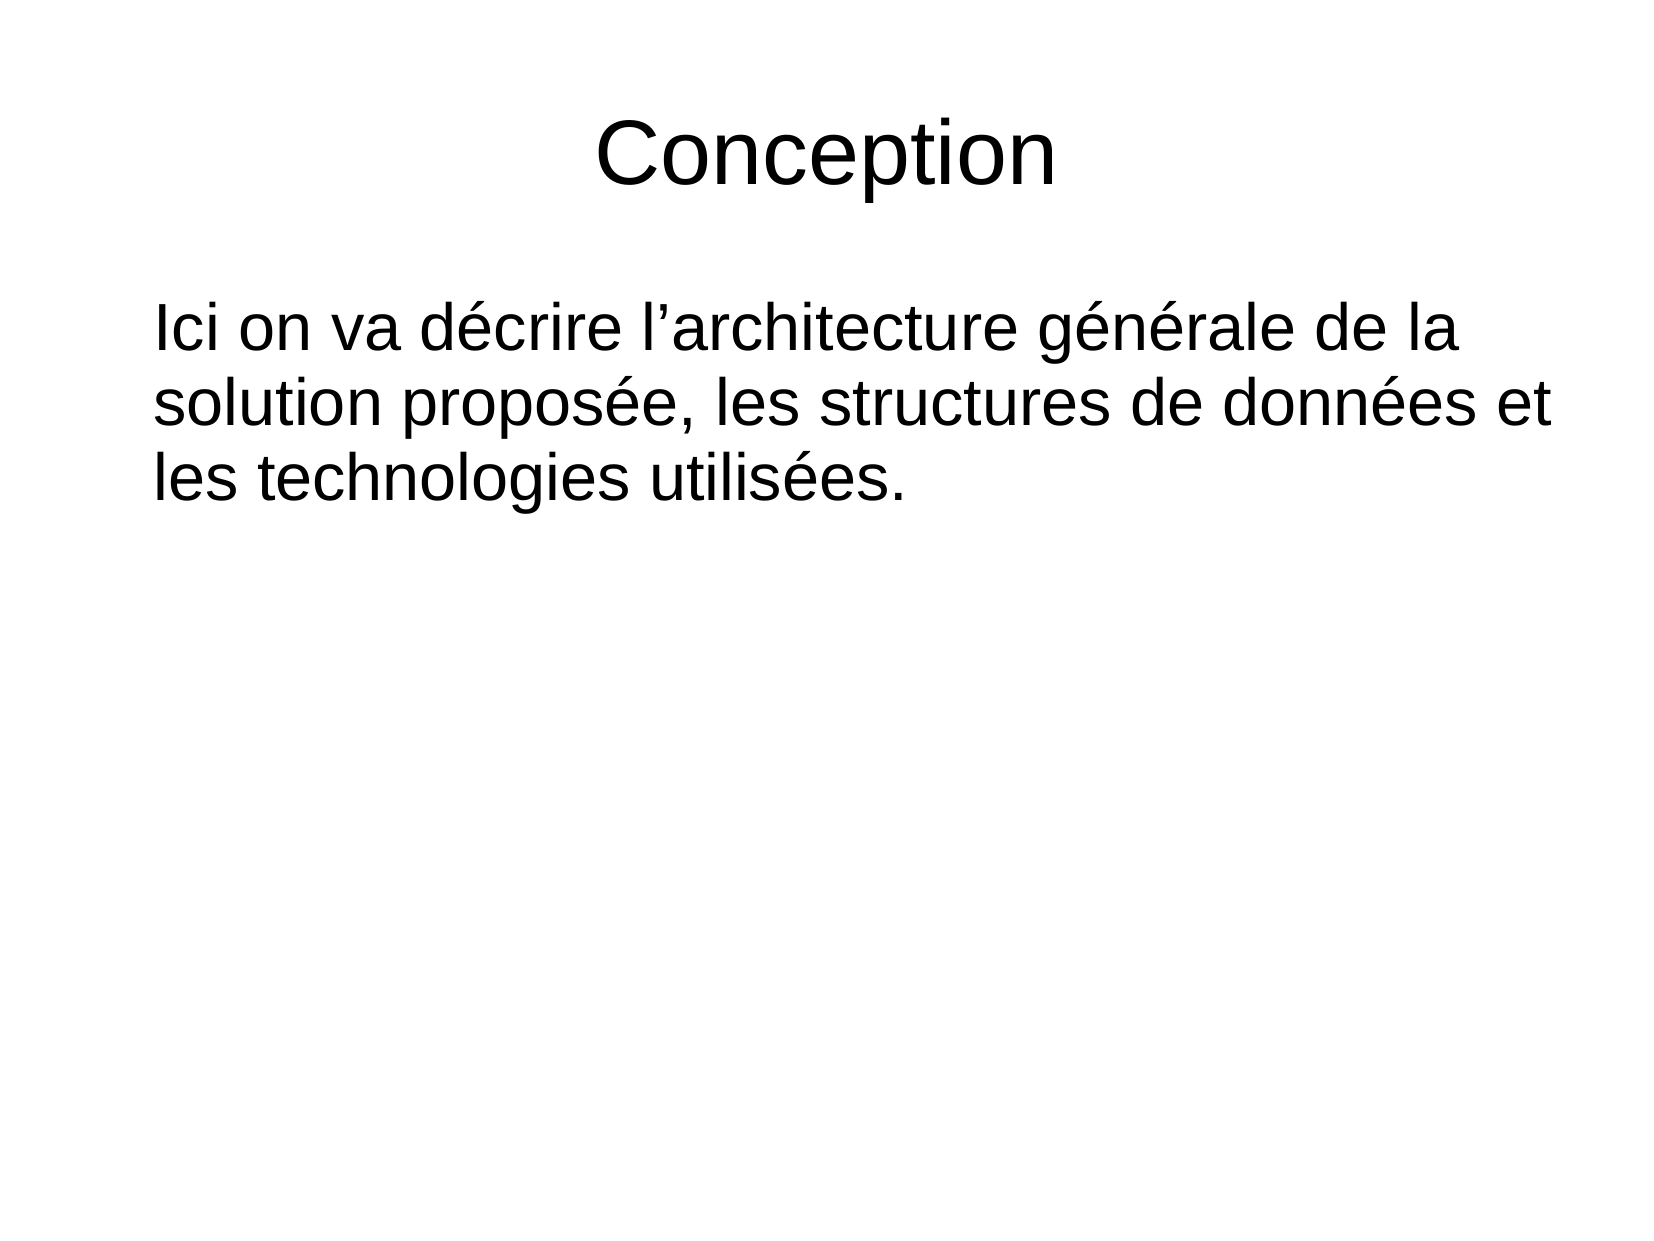

# Conception
Ici on va décrire l’architecture générale de la solution proposée, les structures de données et les technologies utilisées.